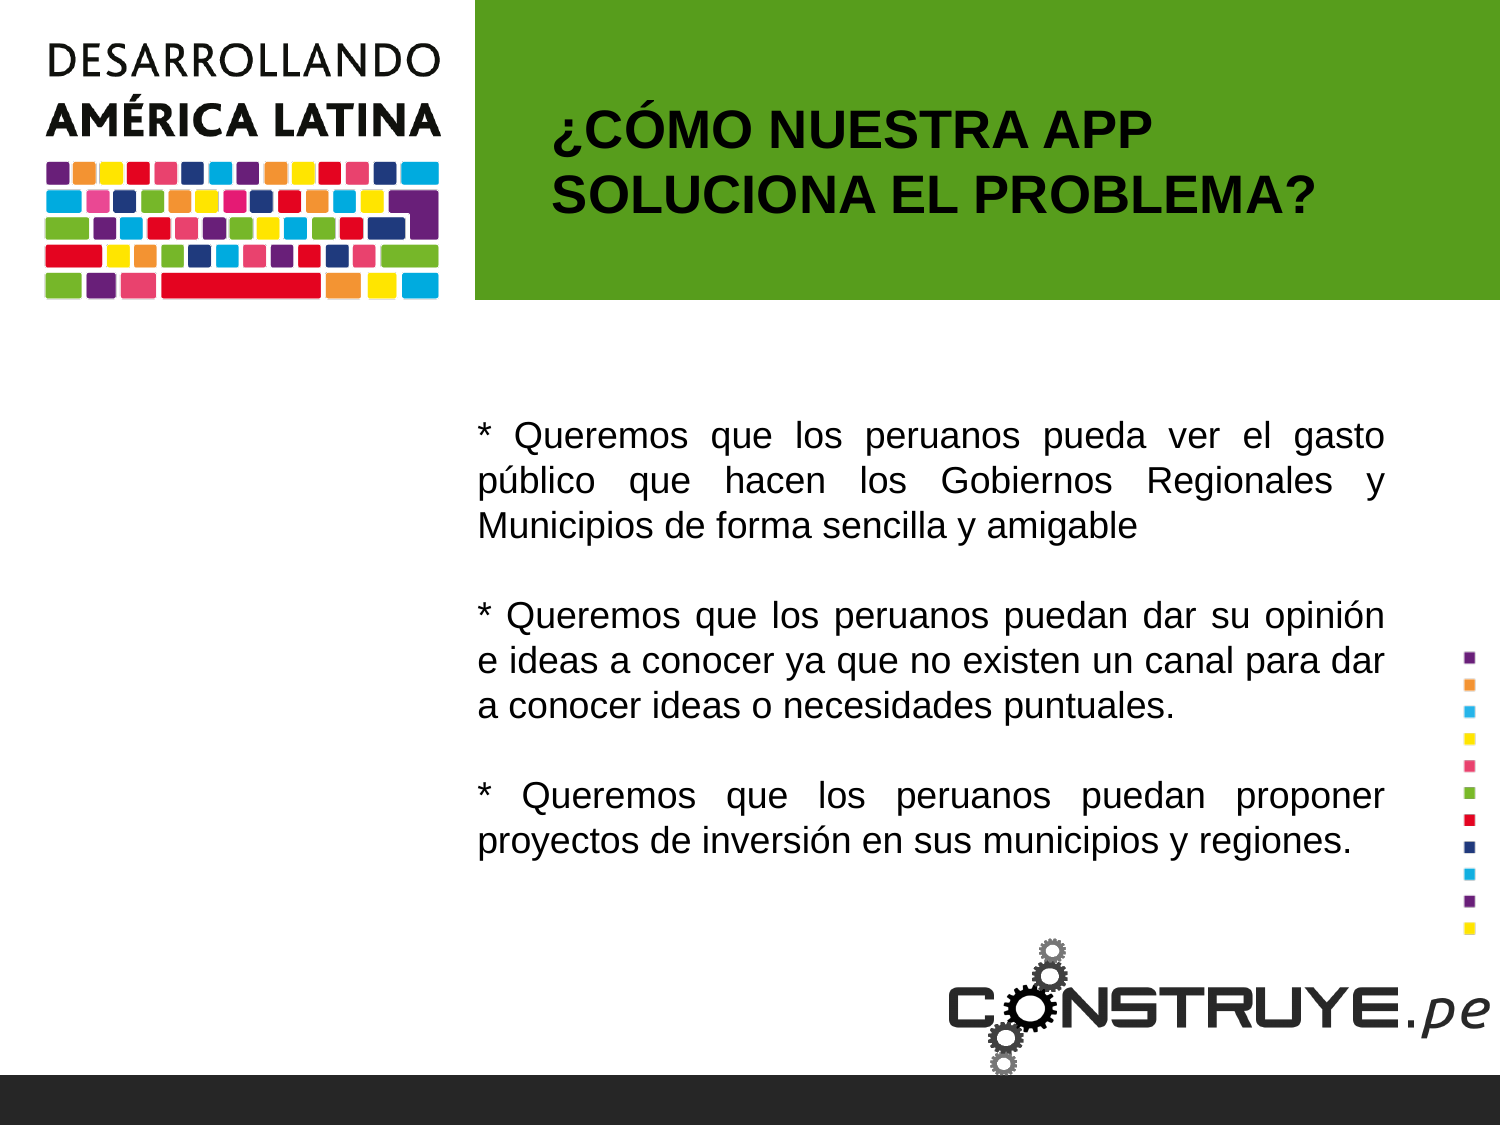

¿CÓMO NUESTRA APP SOLUCIONA EL PROBLEMA?
* Queremos que los peruanos pueda ver el gasto público que hacen los Gobiernos Regionales y Municipios de forma sencilla y amigable
* Queremos que los peruanos puedan dar su opinión e ideas a conocer ya que no existen un canal para dar a conocer ideas o necesidades puntuales.
* Queremos que los peruanos puedan proponer proyectos de inversión en sus municipios y regiones.